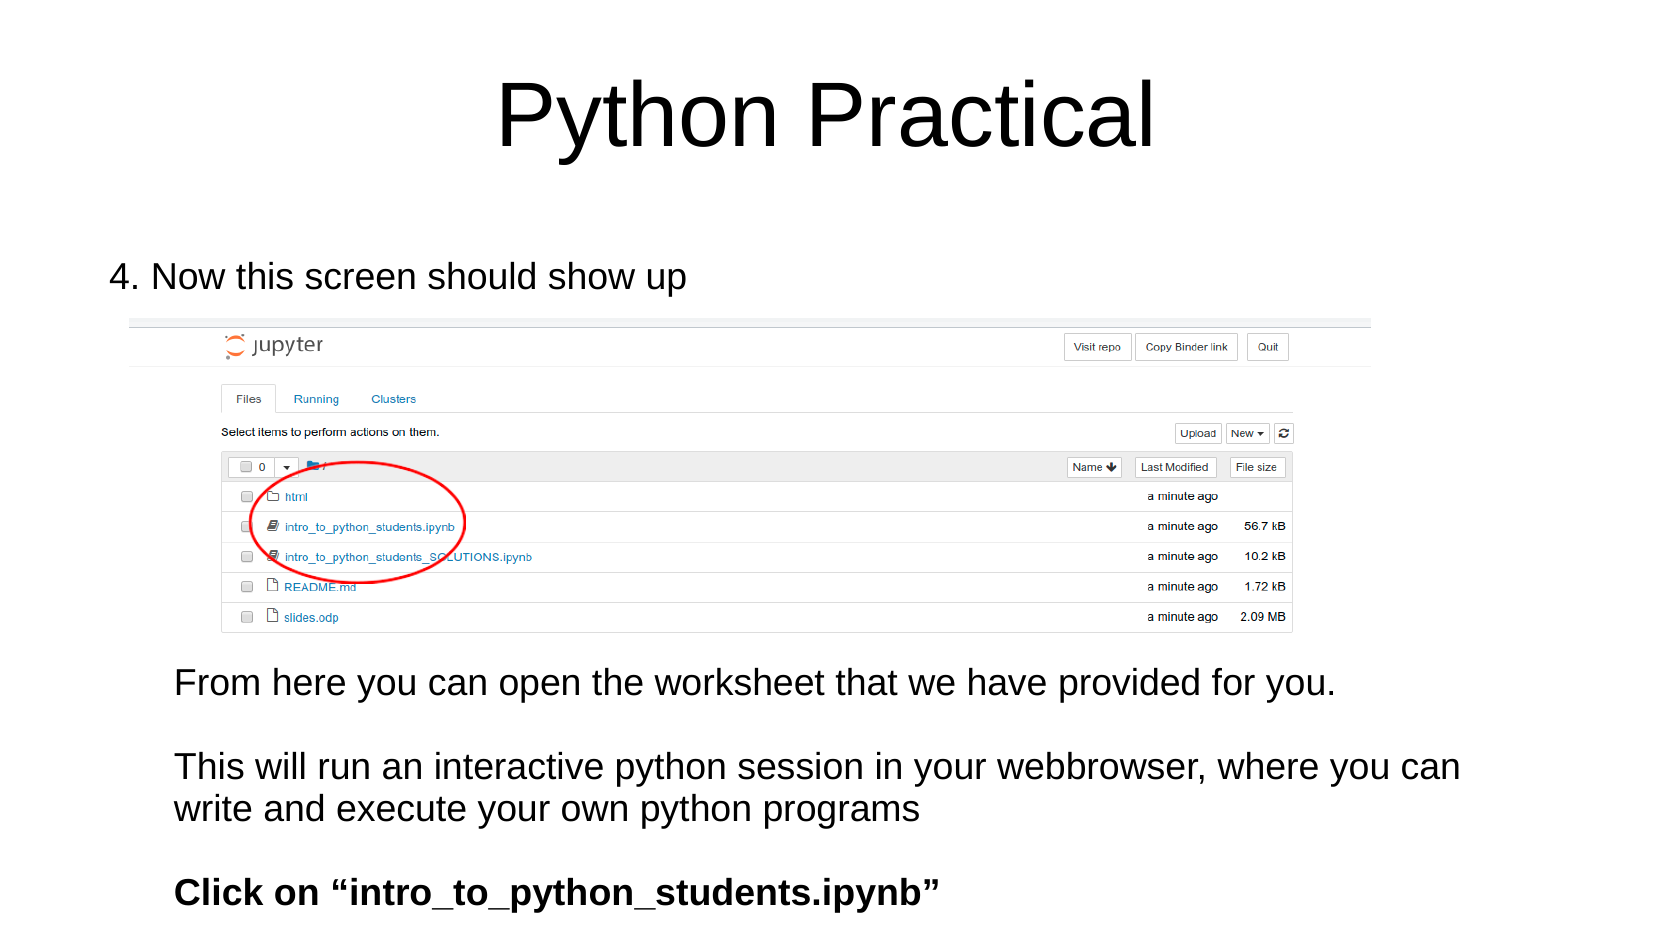

# Python Practical
4. Now this screen should show up
From here you can open the worksheet that we have provided for you.
This will run an interactive python session in your webbrowser, where you can
write and execute your own python programs
Click on “intro_to_python_students.ipynb”